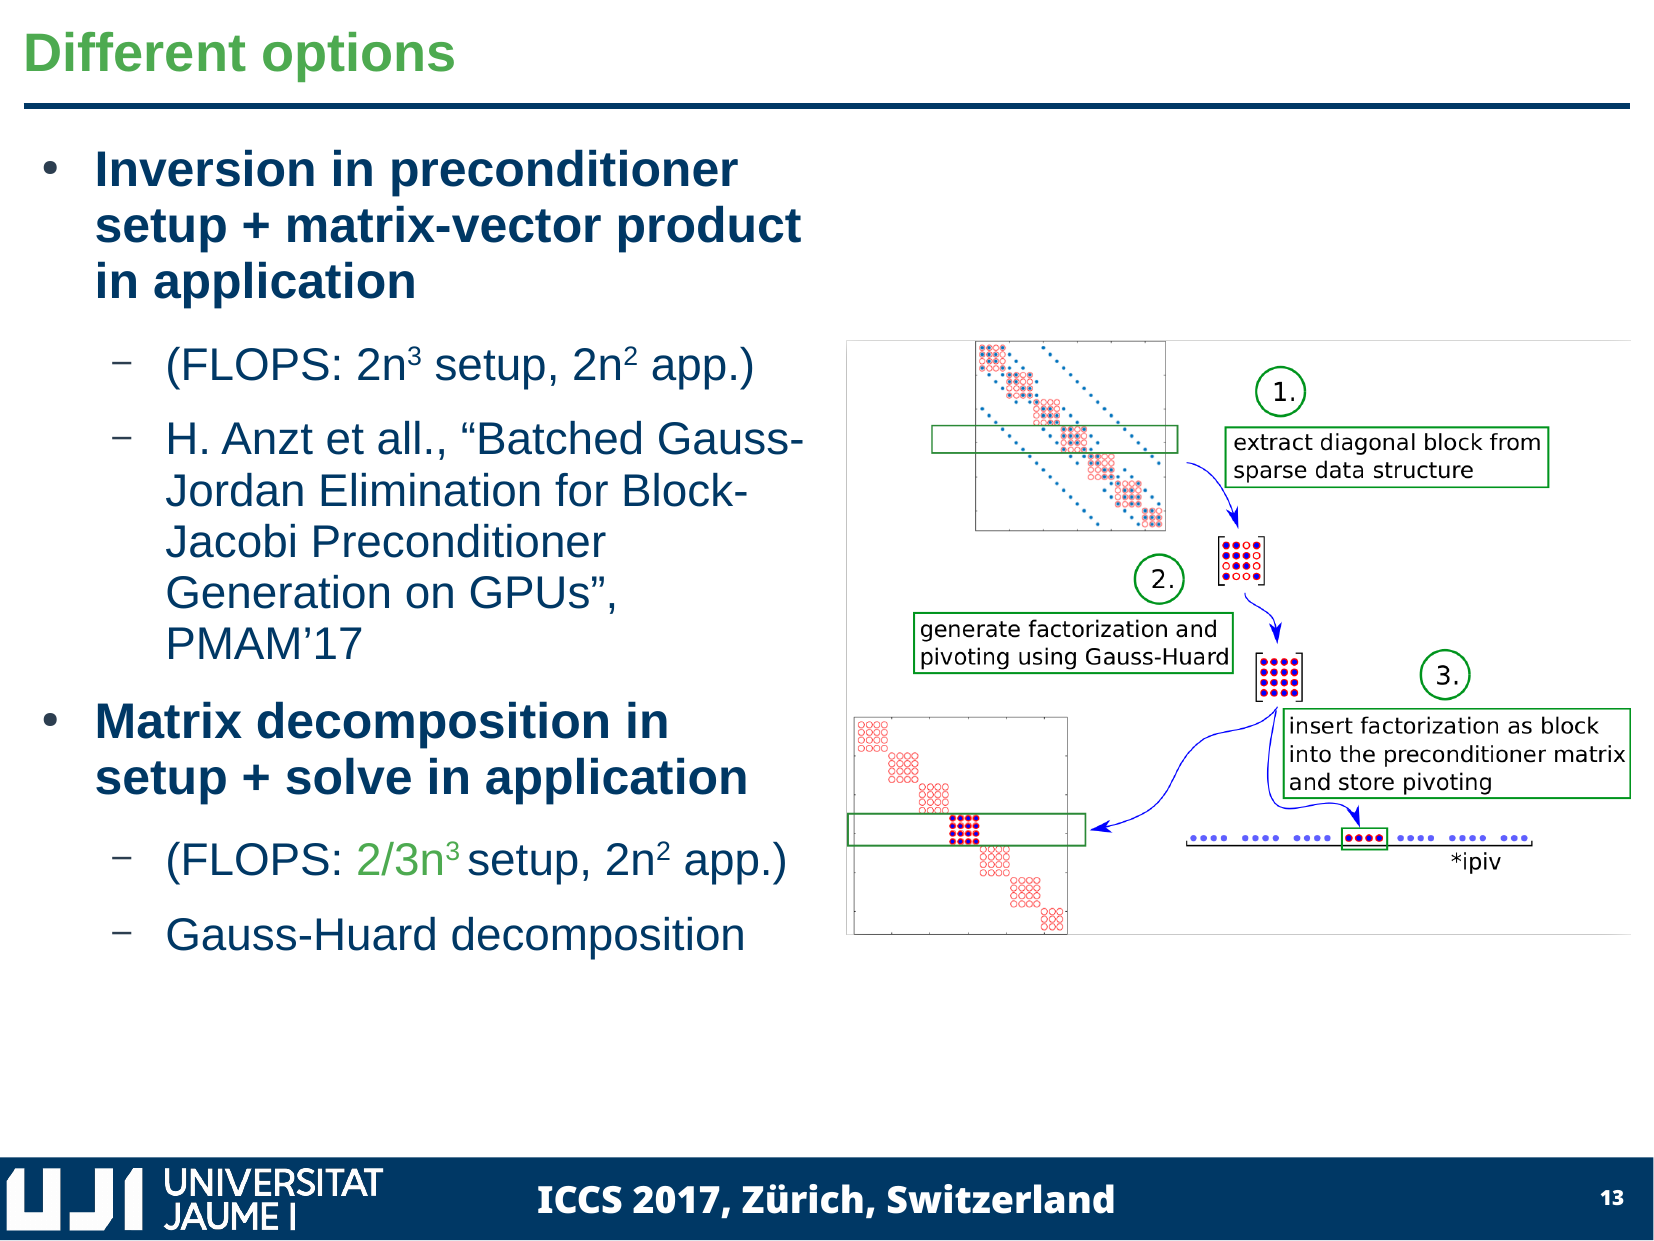

# Different options
Inversion in preconditioner setup + matrix-vector product in application
(FLOPS: 2n3 setup, 2n2 app.)
H. Anzt et all., “Batched Gauss-Jordan Elimination for Block-Jacobi Preconditioner Generation on GPUs”, PMAM’17
Matrix decomposition in setup + solve in application
(FLOPS: 2/3n3 setup, 2n2 app.)
Gauss-Huard decomposition
ICCS 2017, Zürich, Switzerland
13